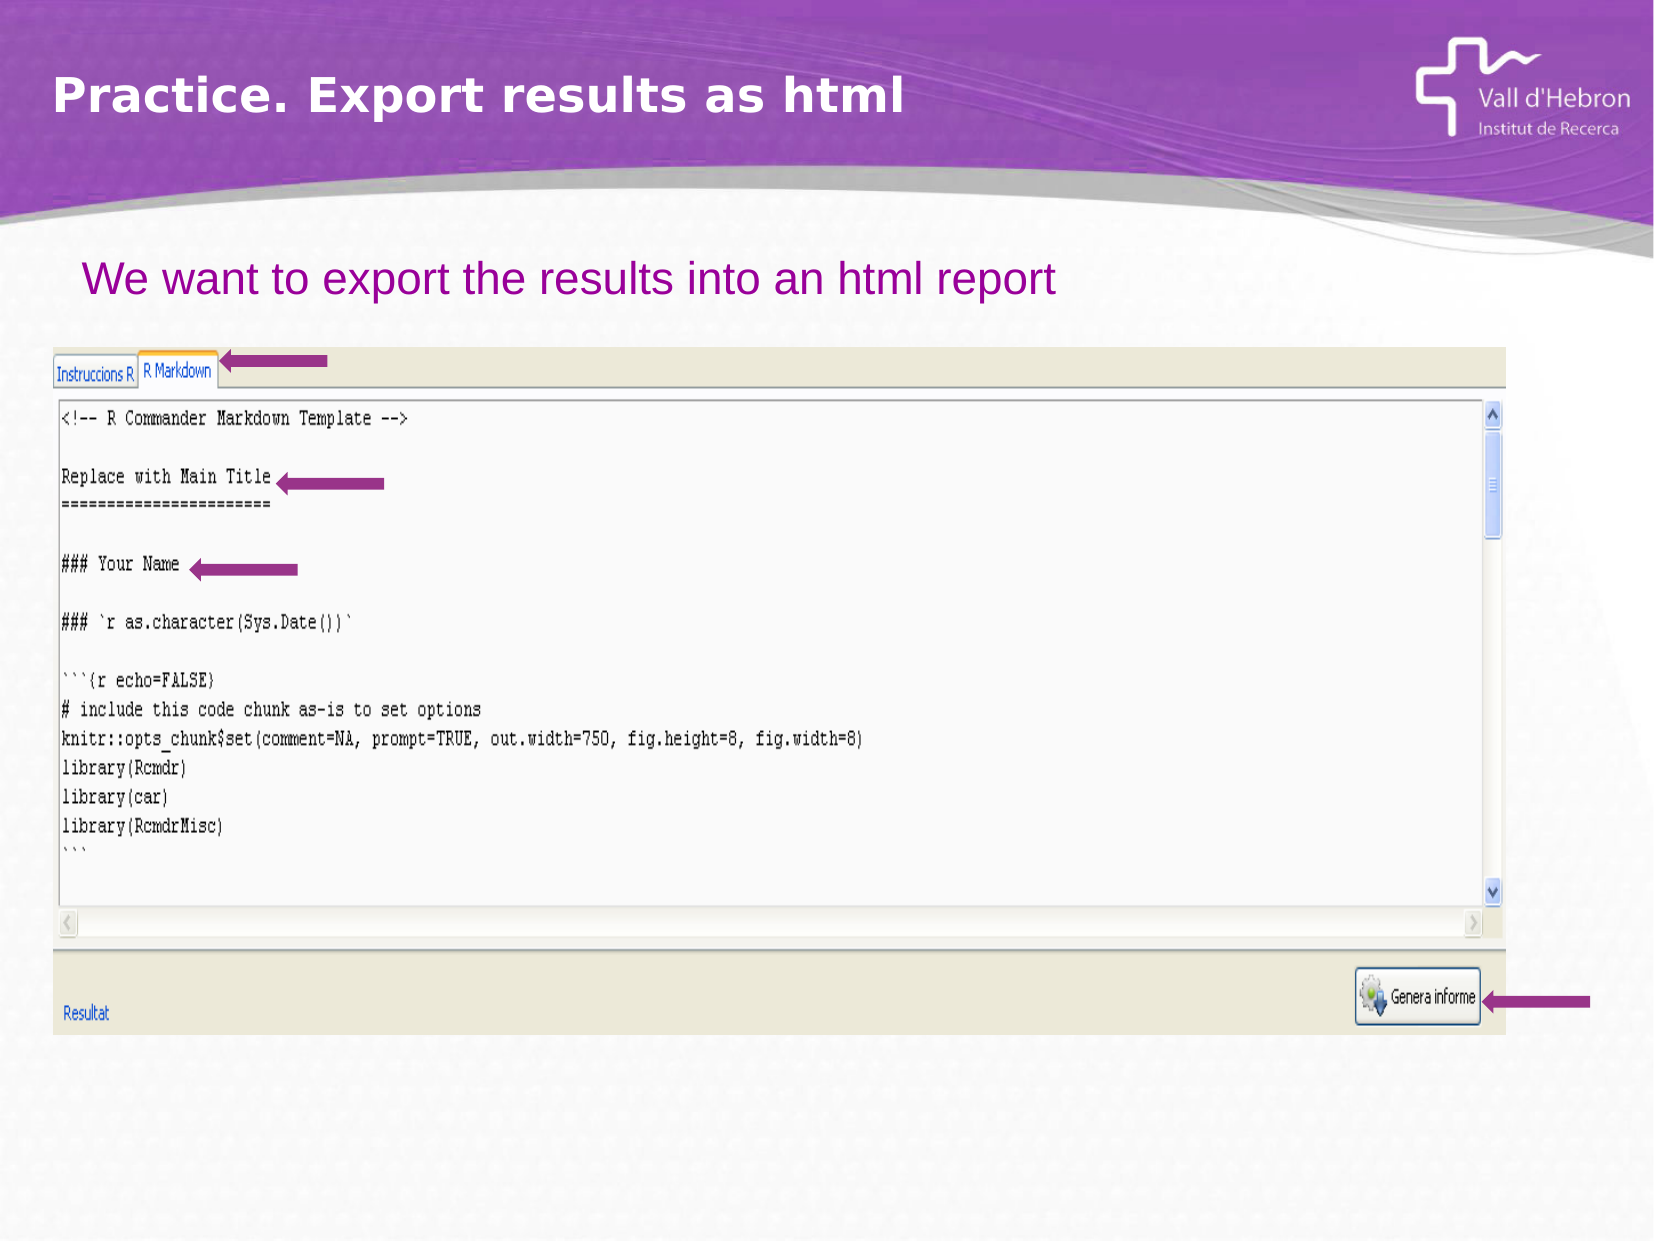

Practice. Export results as html
We want to export the results into an html report